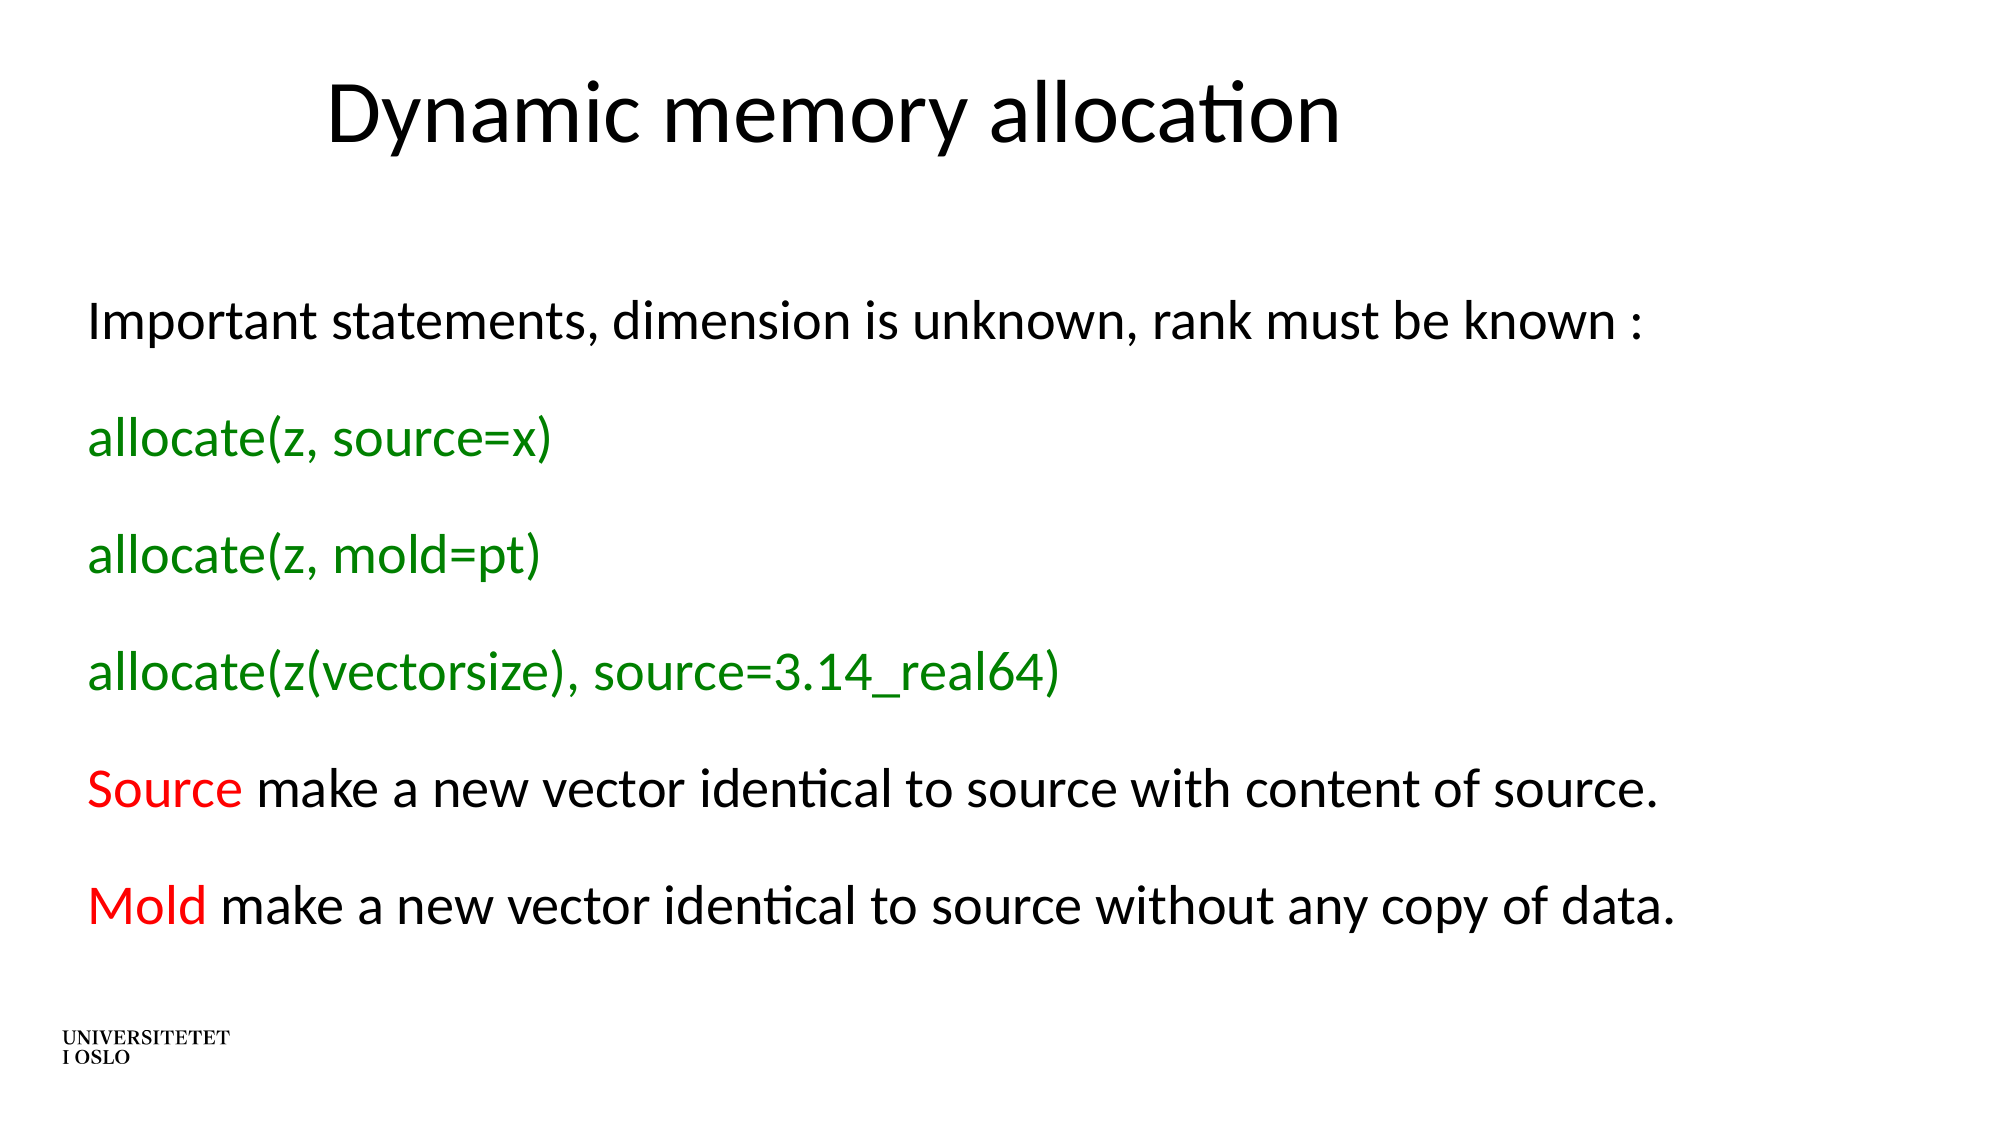

Dynamic memory allocation
Important statements, dimension is unknown, rank must be known :
allocate(z, source=x)
allocate(z, mold=pt)
allocate(z(vectorsize), source=3.14_real64)
Source make a new vector identical to source with content of source.
Mold make a new vector identical to source without any copy of data.